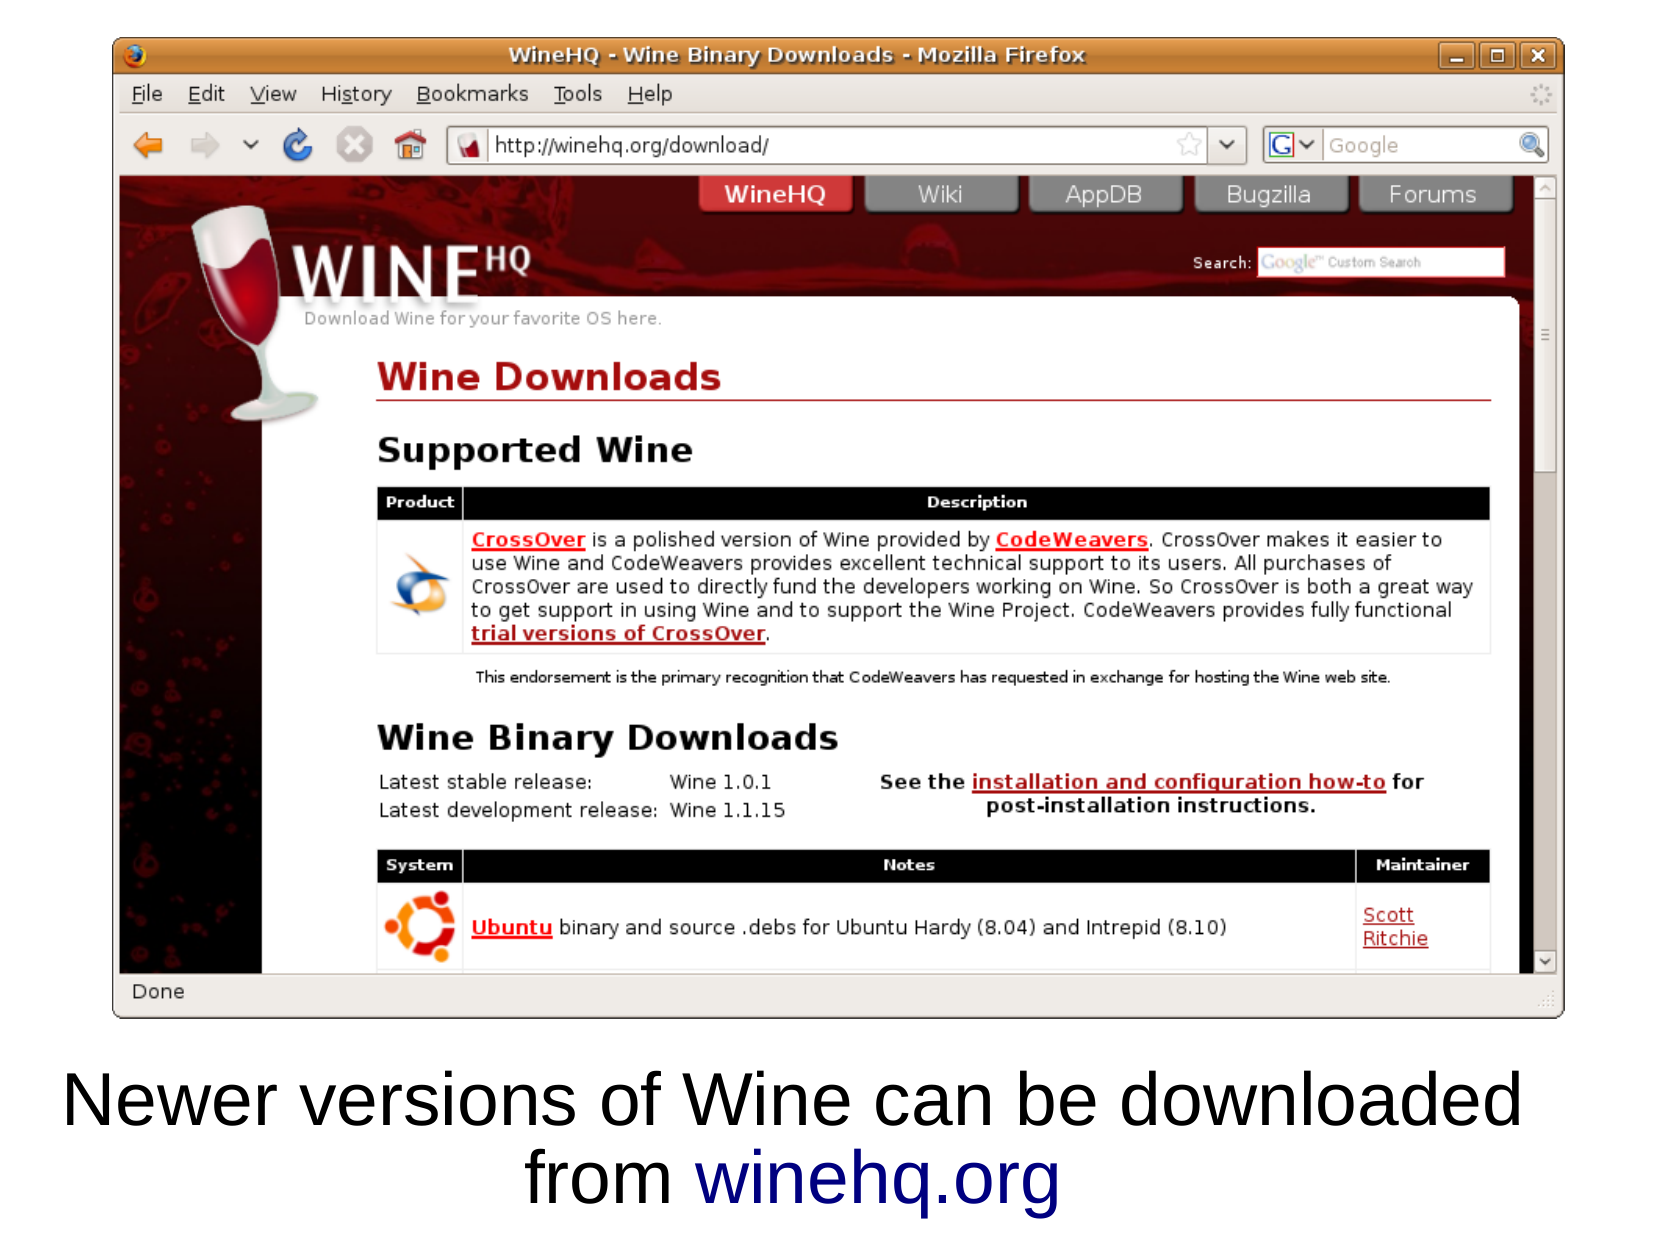

# Newer versions of Wine can be downloaded from winehq.org